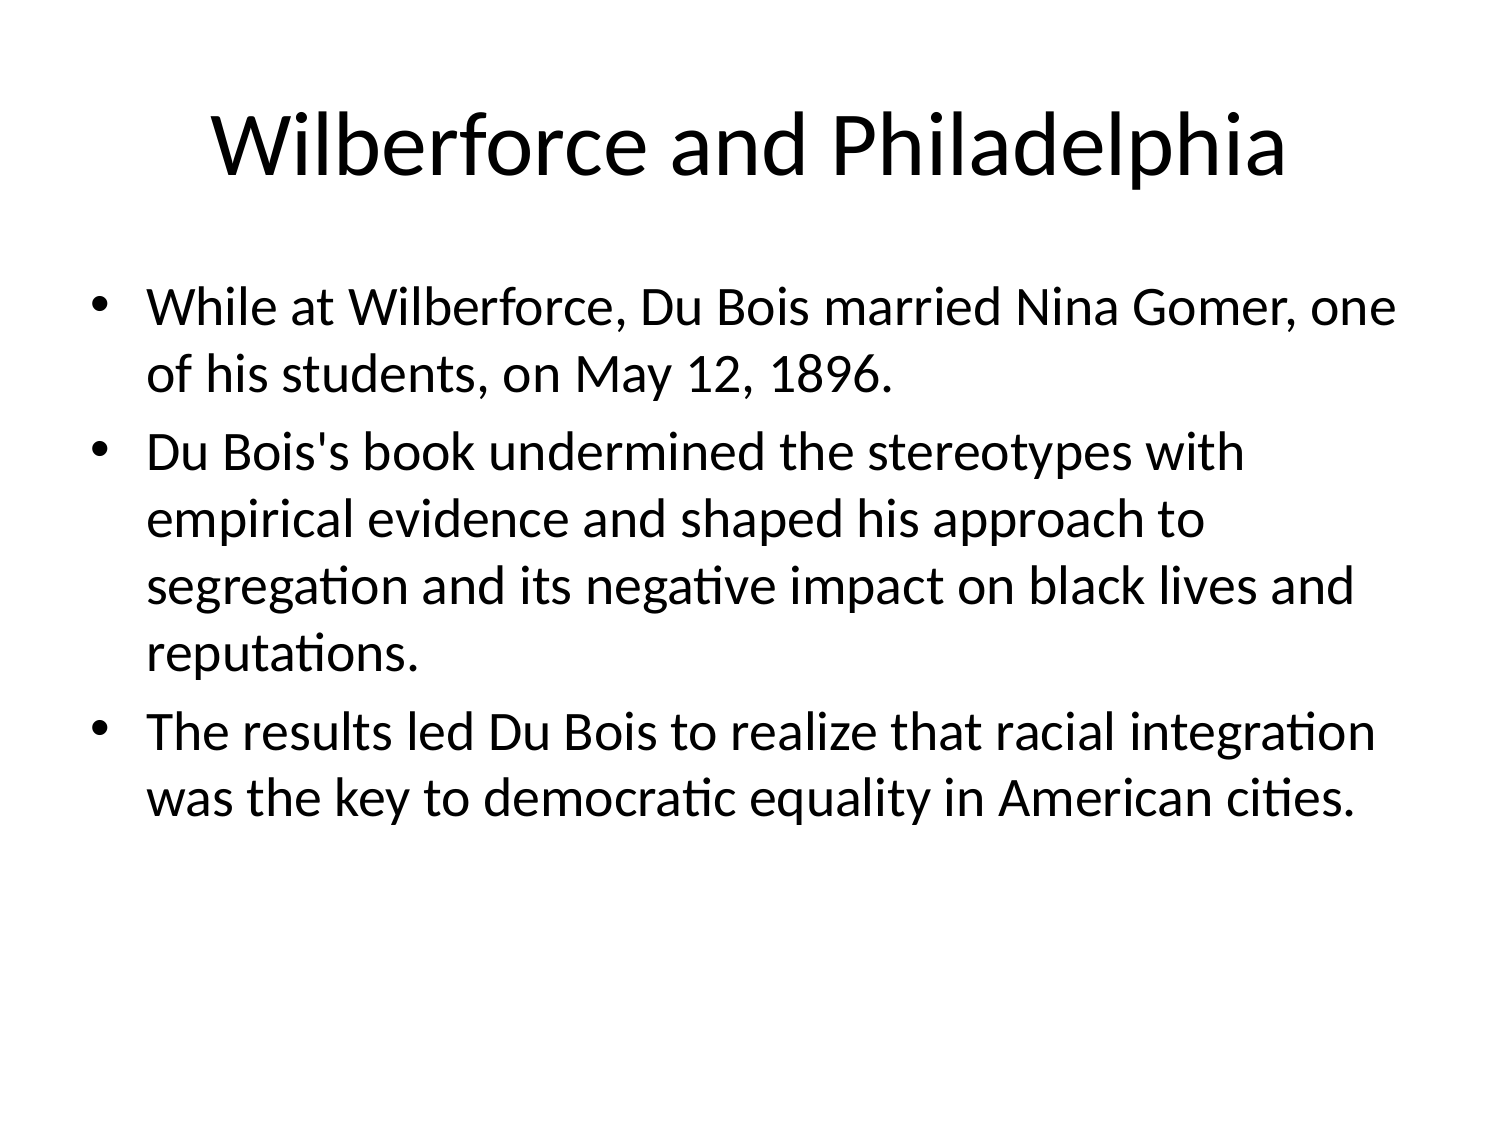

# Wilberforce and Philadelphia
While at Wilberforce, Du Bois married Nina Gomer, one of his students, on May 12, 1896.
Du Bois's book undermined the stereotypes with empirical evidence and shaped his approach to segregation and its negative impact on black lives and reputations.
The results led Du Bois to realize that racial integration was the key to democratic equality in American cities.